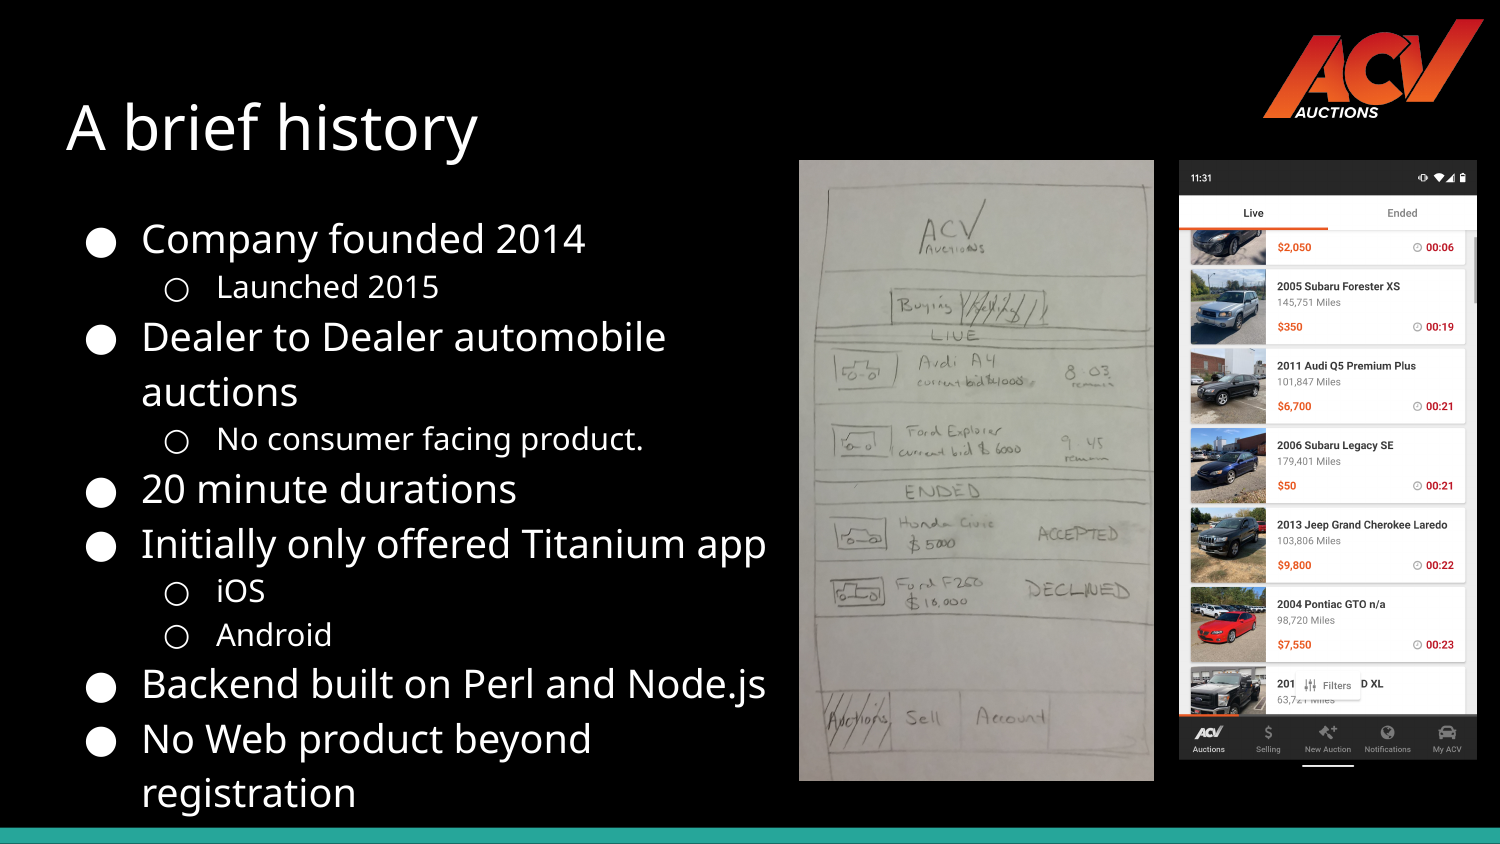

# A brief history
Company founded 2014
Launched 2015
Dealer to Dealer automobile auctions
No consumer facing product.
20 minute durations
Initially only offered Titanium app
iOS
Android
Backend built on Perl and Node.js
No Web product beyond registration